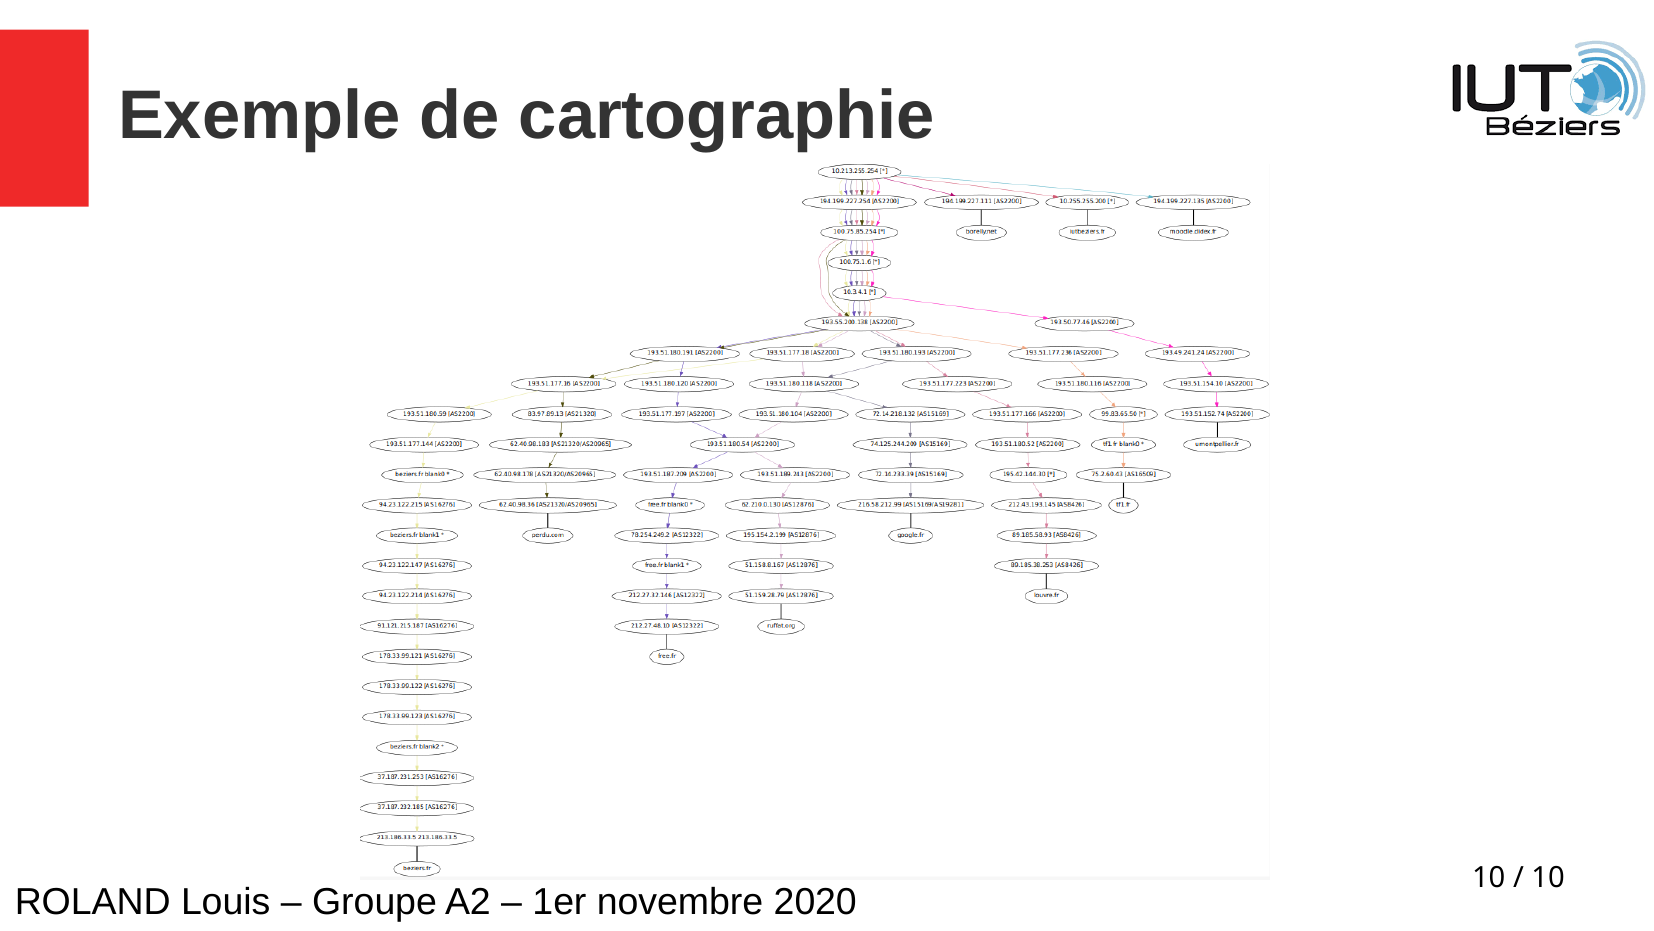

# Exemple de cartographie
10
ROLAND Louis – Groupe A2 – 1er novembre 2020